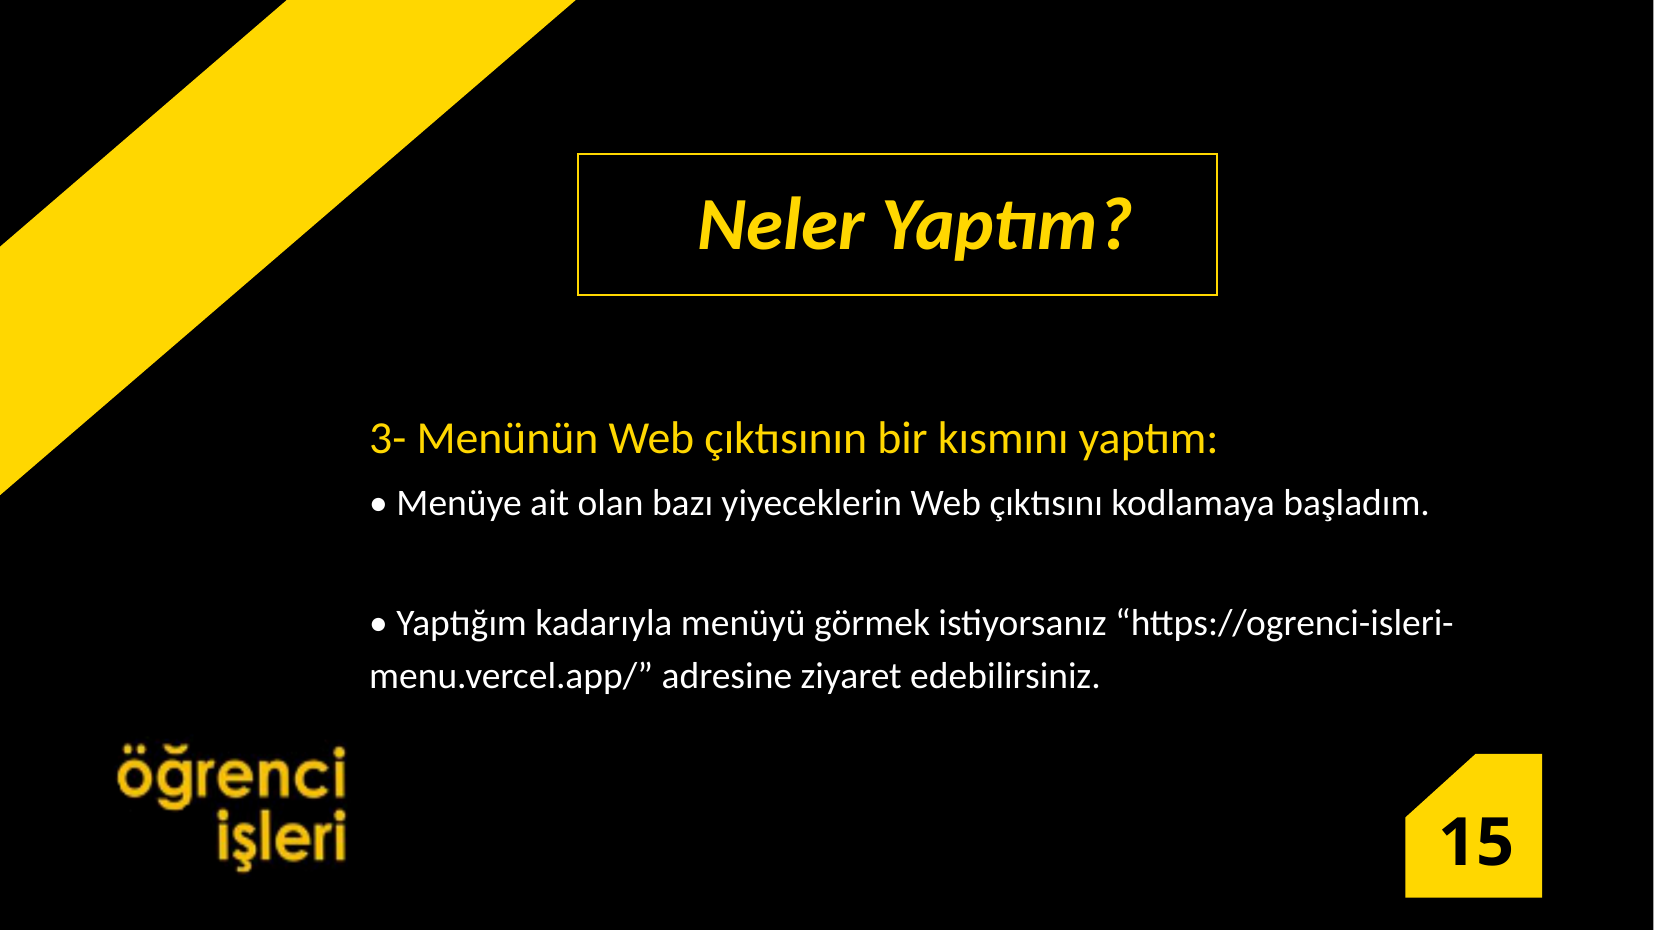

Neler Yaptım?
3- Menünün Web çıktısının bir kısmını yaptım:
• Menüye ait olan bazı yiyeceklerin Web çıktısını kodlamaya başladım.
• Yaptığım kadarıyla menüyü görmek istiyorsanız “https://ogrenci-isleri-menu.vercel.app/” adresine ziyaret edebilirsiniz.
15